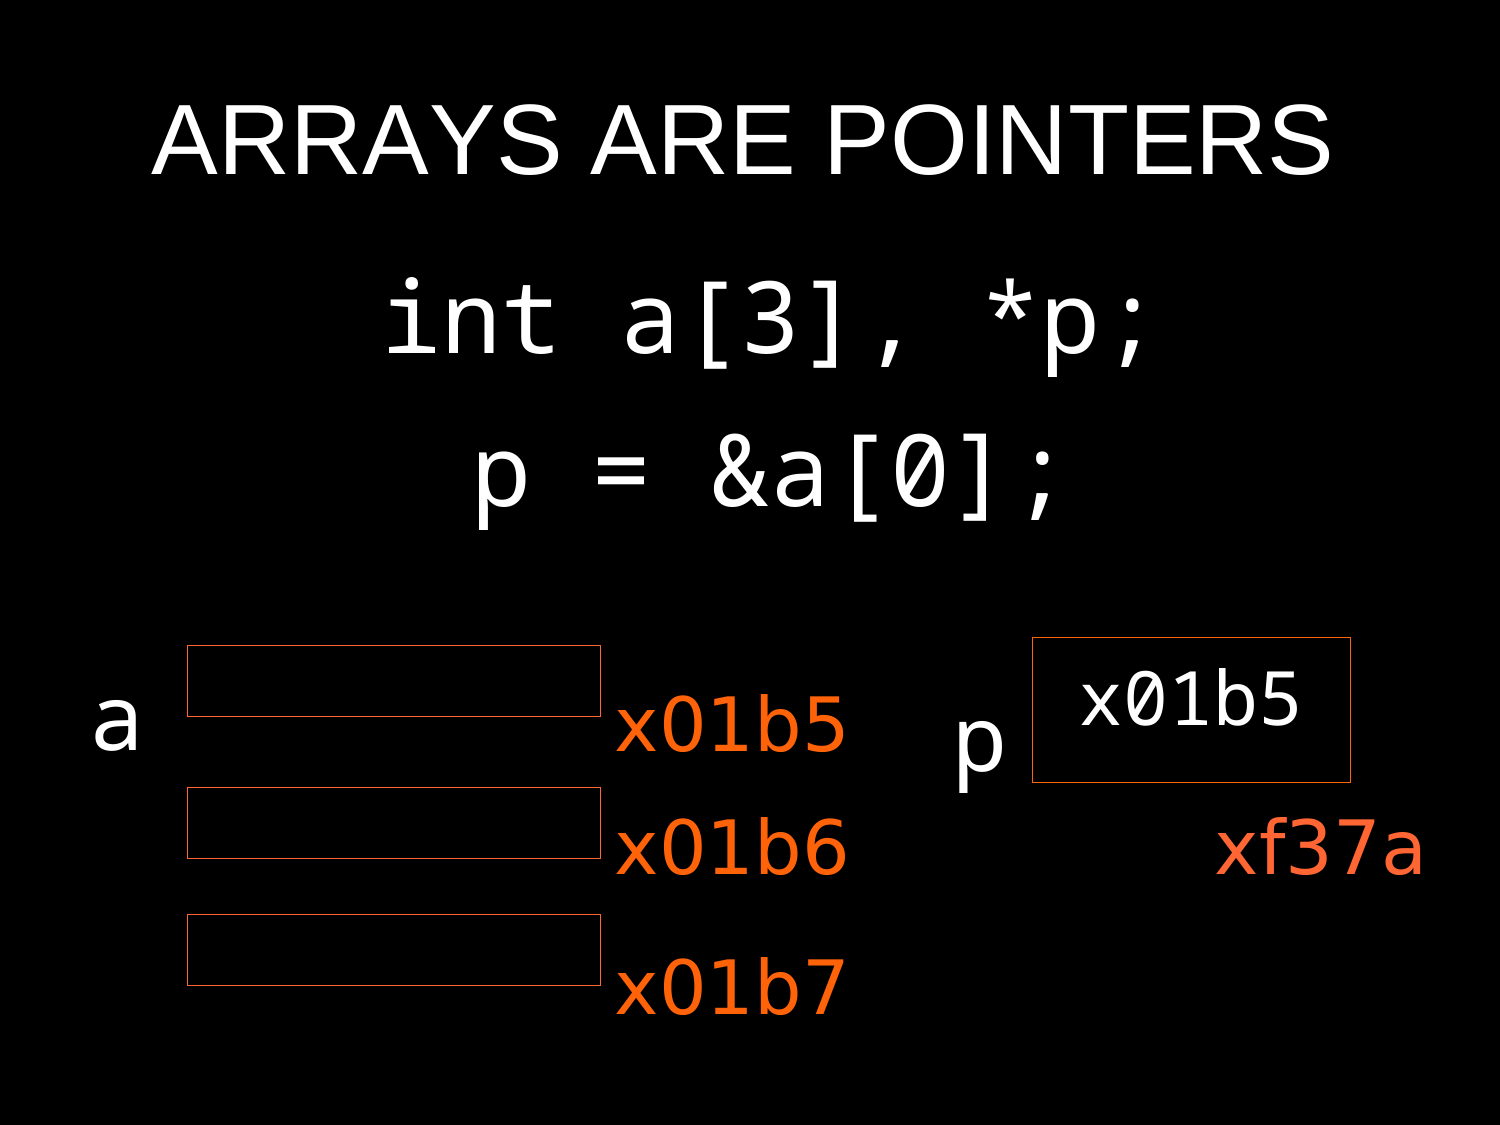

# ARRAYS ARE POINTERS
int a[3], *p;
p = &a[0];
x01b5
a
p
x01b5
x01b6
xf37a
x01b7